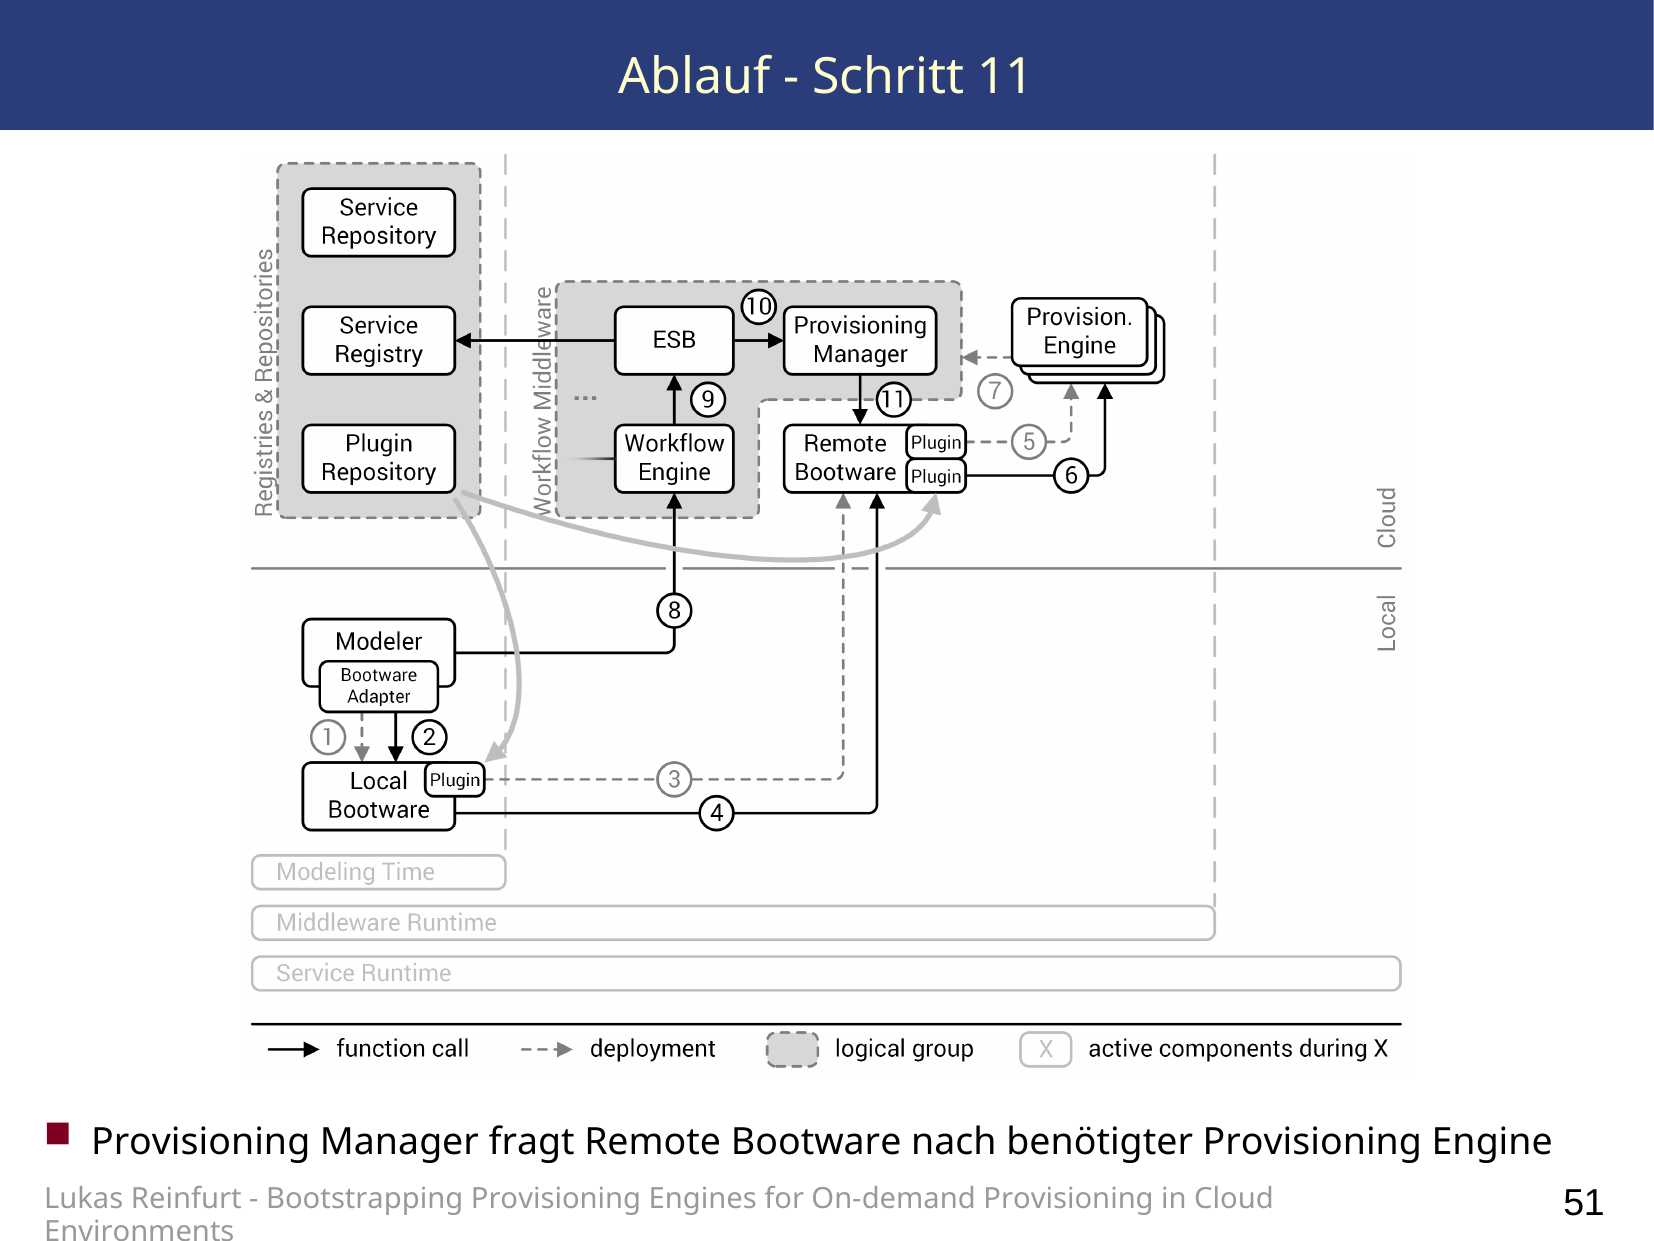

# Ablauf - Schritt 11
Provisioning Manager fragt Remote Bootware nach benötigter Provisioning Engine